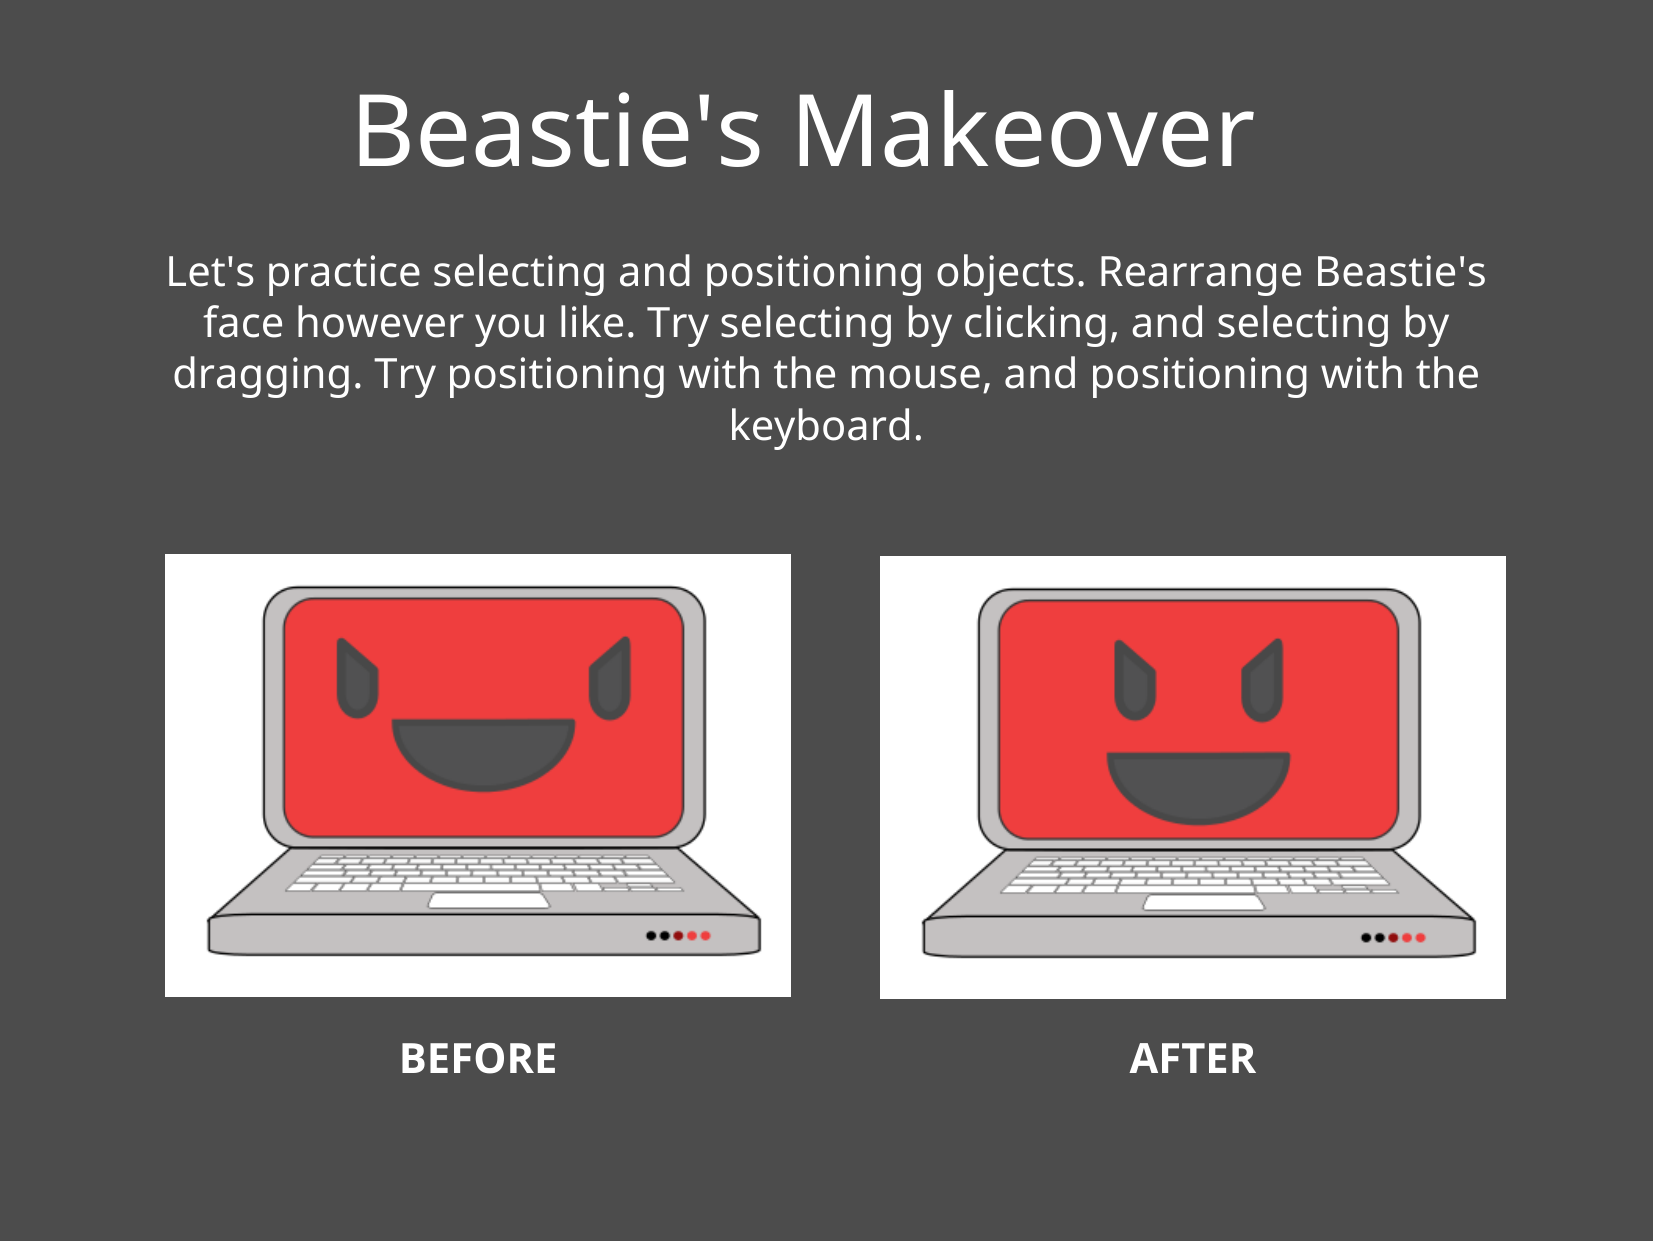

# Beastie's Makeover
Let's practice selecting and positioning objects. Rearrange Beastie's face however you like. Try selecting by clicking, and selecting by dragging. Try positioning with the mouse, and positioning with the keyboard.
BEFORE
AFTER